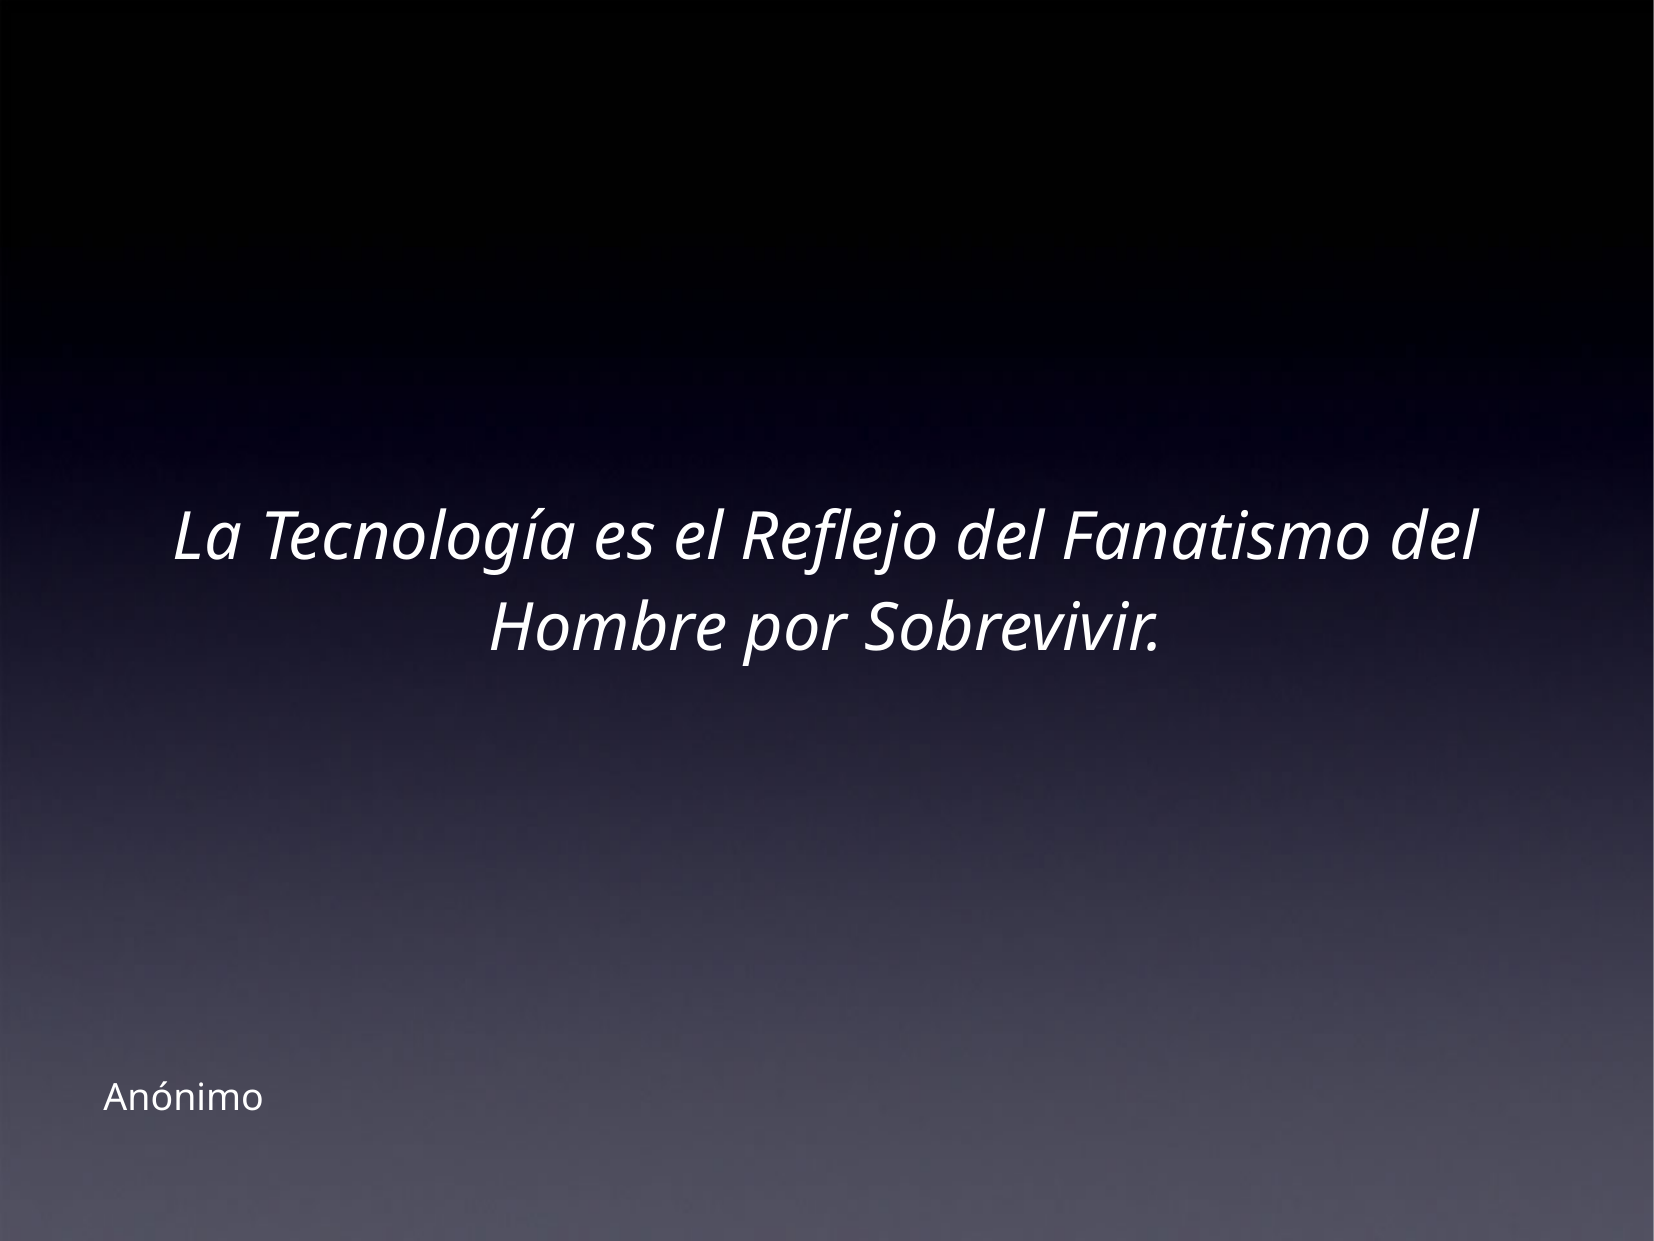

# La Tecnología es el Reflejo del Fanatismo del Hombre por Sobrevivir.
Anónimo